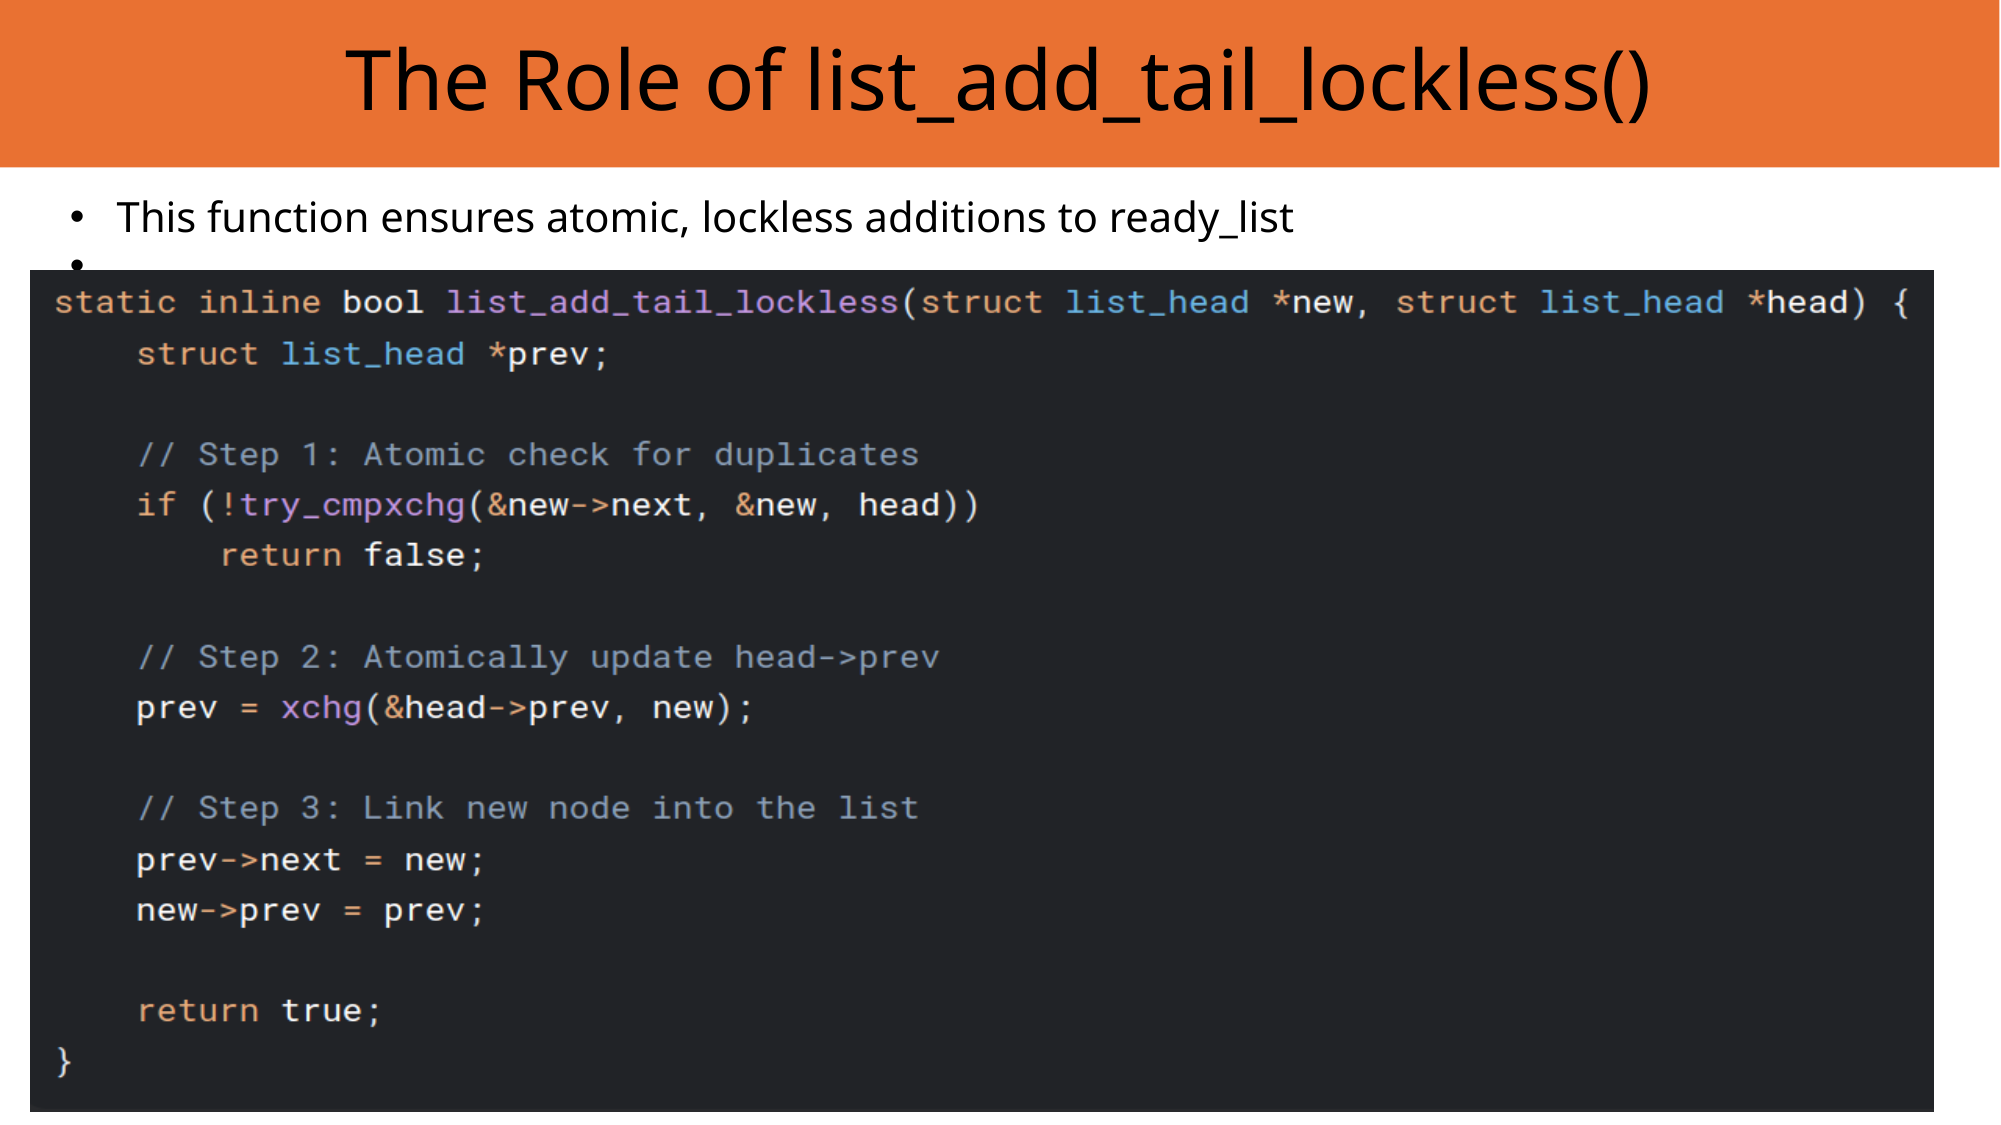

# The Role of list_add_tail_lockless()
This function ensures atomic, lockless additions to ready_list